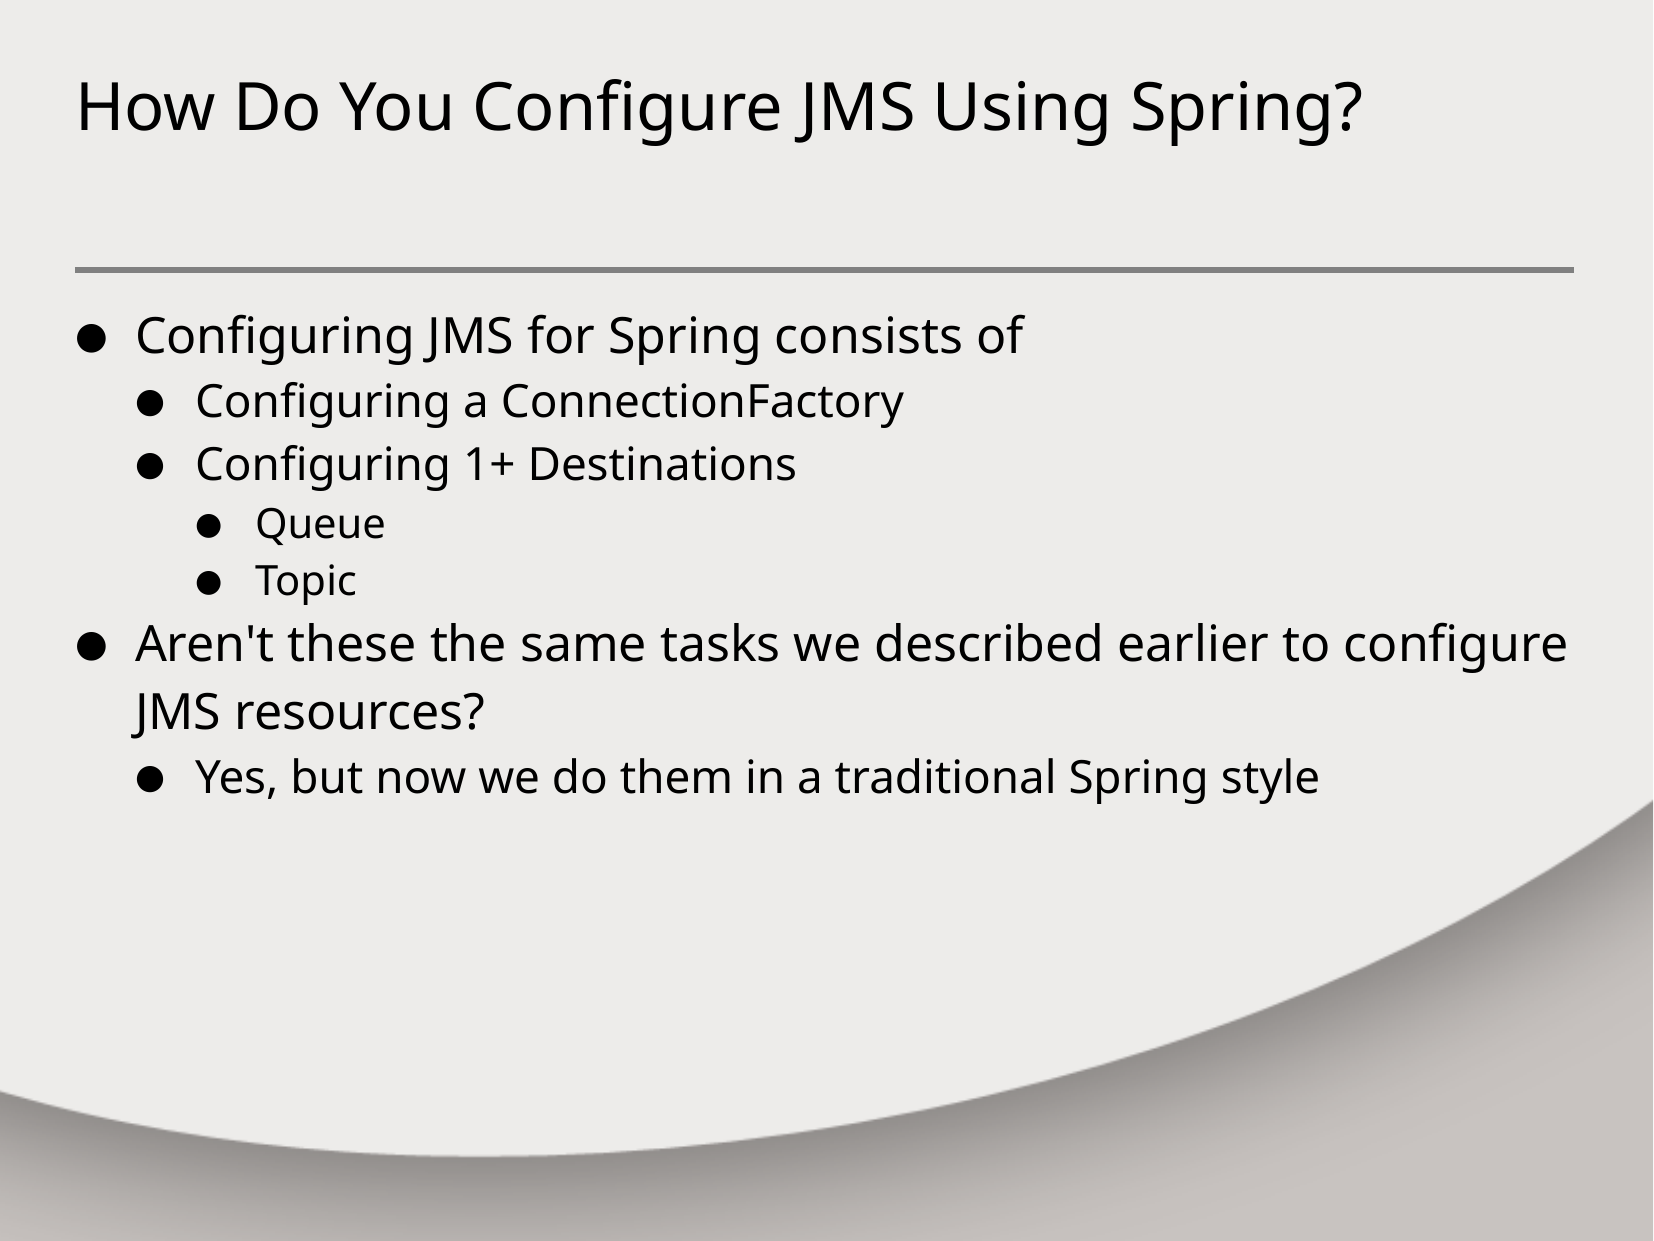

# How Do You Configure JMS Using Spring?
Configuring JMS for Spring consists of
Configuring a ConnectionFactory
Configuring 1+ Destinations
Queue
Topic
Aren't these the same tasks we described earlier to configure JMS resources?
Yes, but now we do them in a traditional Spring style